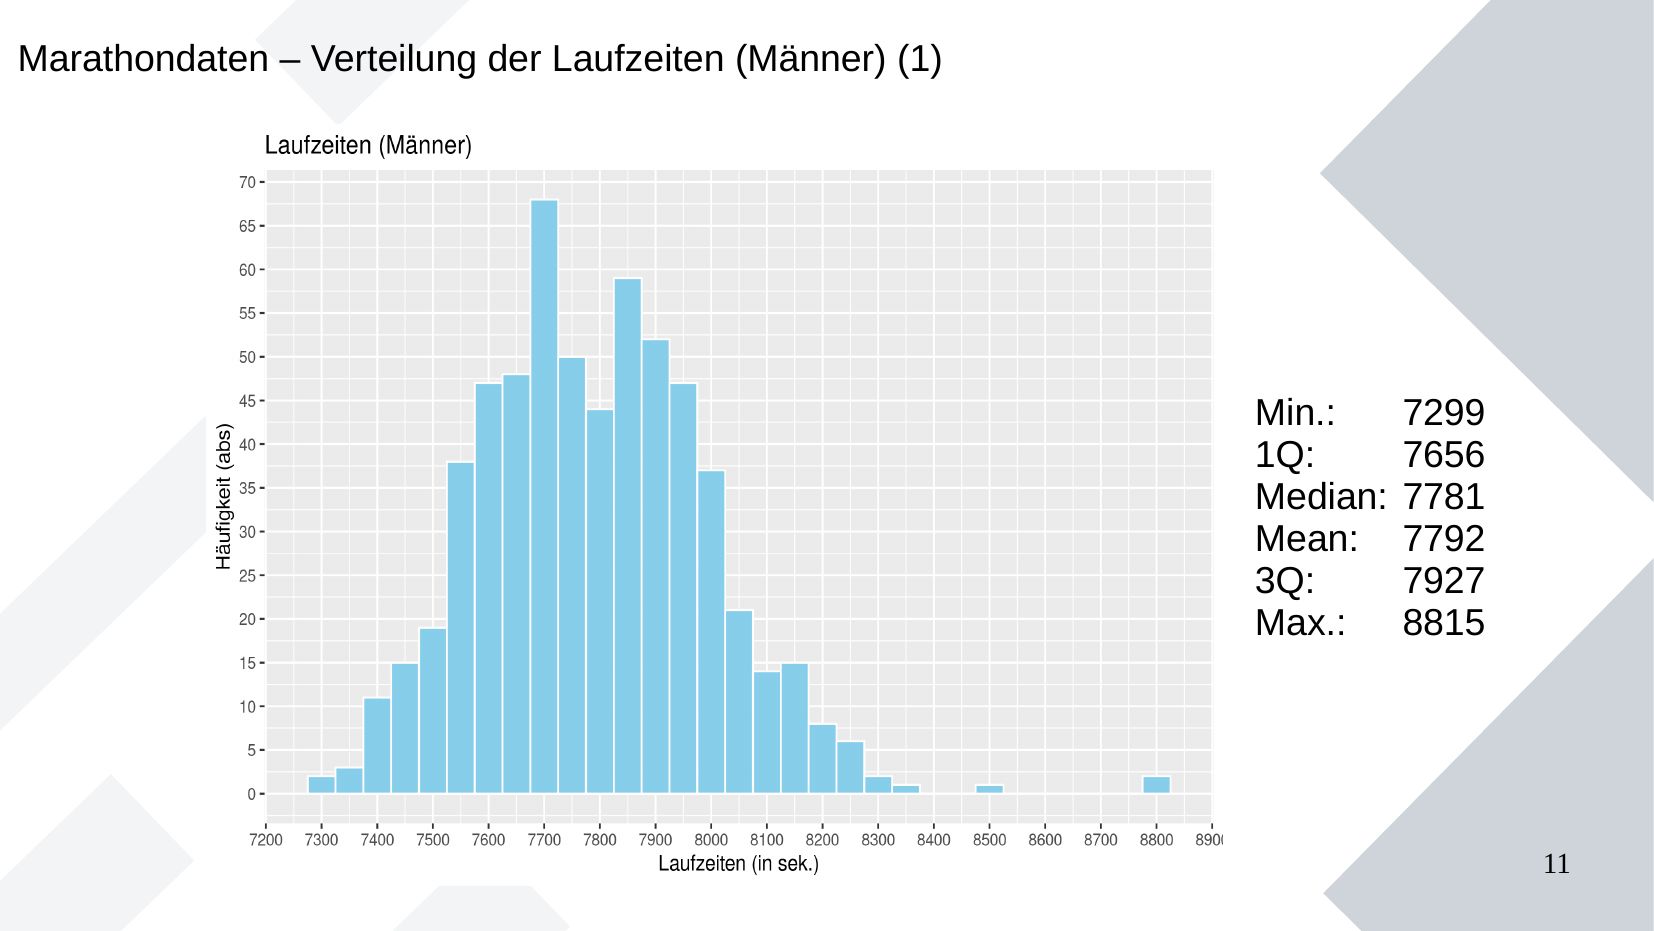

# Marathondaten – Verteilung der Laufzeiten (Männer) (1)
Min.:	7299
1Q:		7656
Median:	7781
Mean:	7792
3Q:		7927
Max.:	8815
11